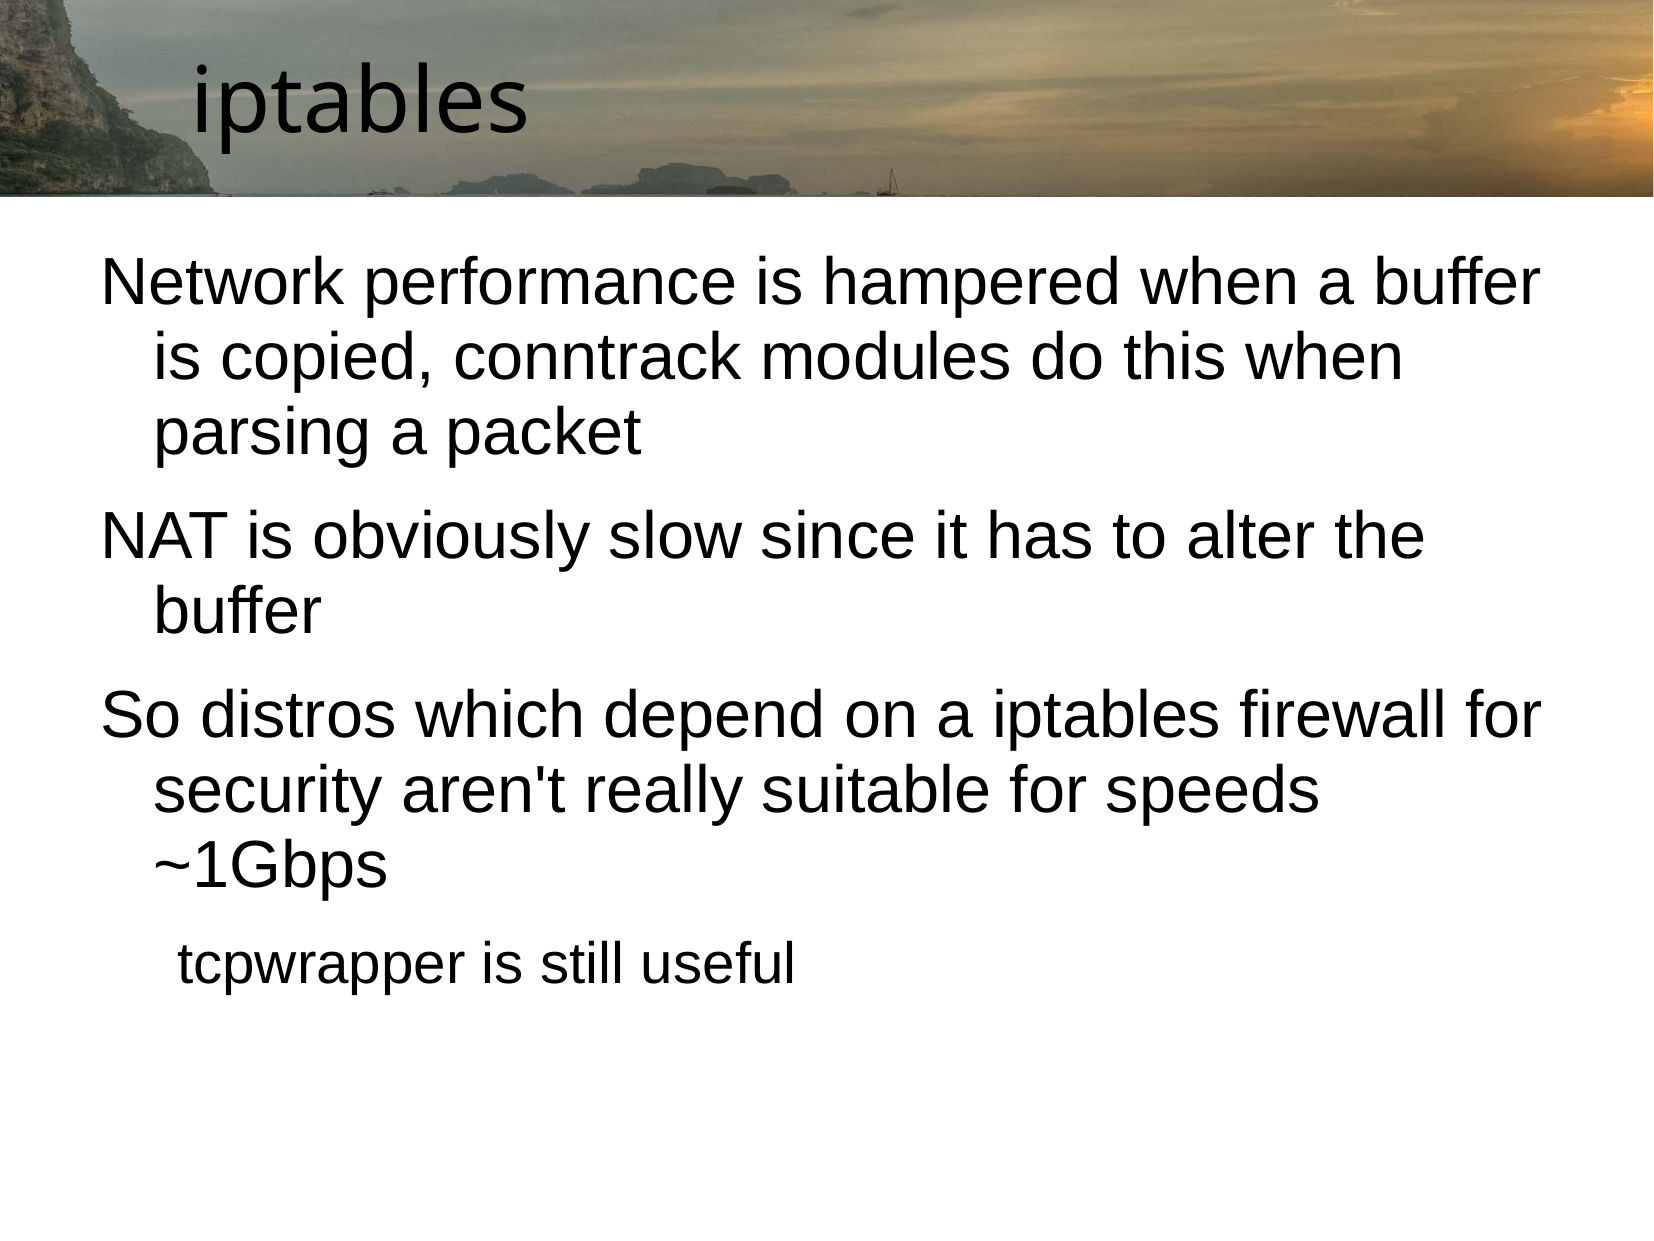

# iptables
Network performance is hampered when a buffer is copied, conntrack modules do this when parsing a packet
NAT is obviously slow since it has to alter the buffer
So distros which depend on a iptables firewall for security aren't really suitable for speeds ~1Gbps
tcpwrapper is still useful